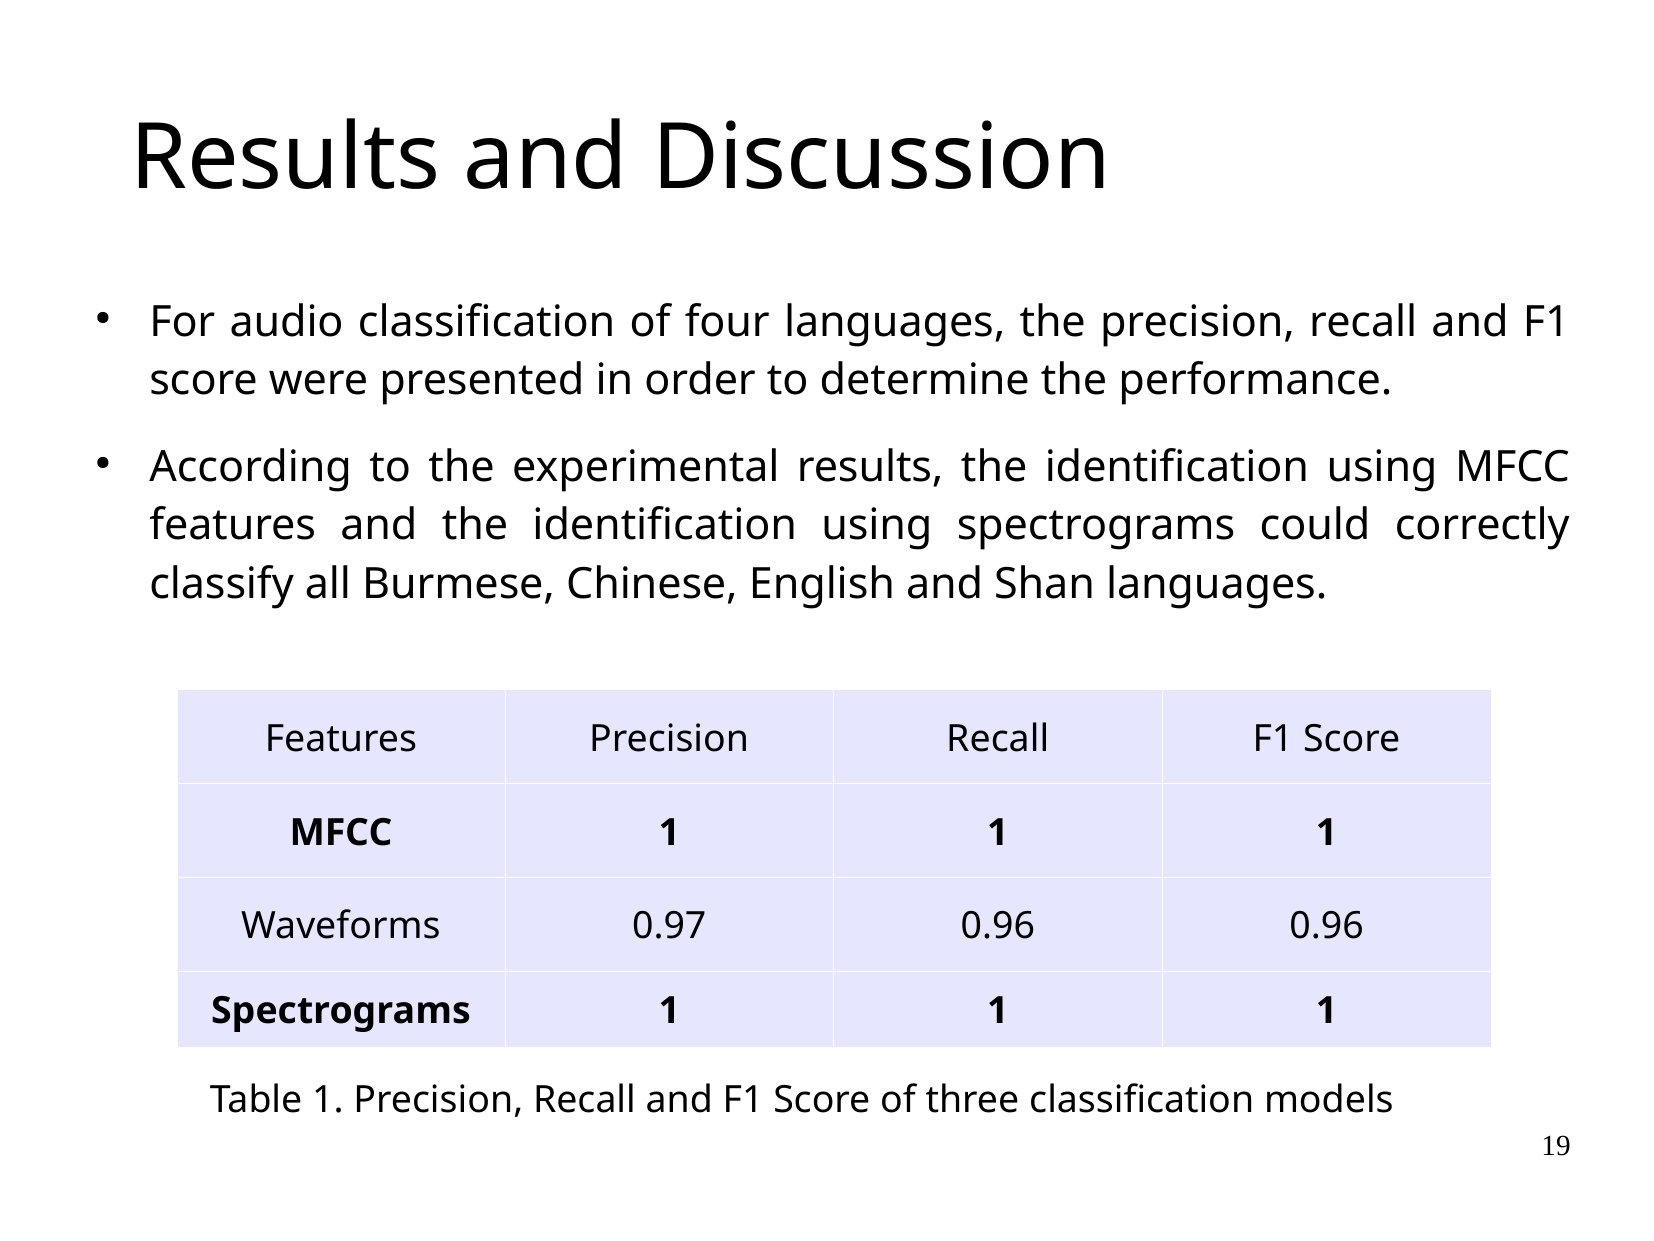

# Results and Discussion
For audio classification of four languages, the precision, recall and F1 score were presented in order to determine the performance.
According to the experimental results, the identification using MFCC features and the identification using spectrograms could correctly classify all Burmese, Chinese, English and Shan languages.
| Features | Precision | Recall | F1 Score |
| --- | --- | --- | --- |
| MFCC | 1 | 1 | 1 |
| Waveforms | 0.97 | 0.96 | 0.96 |
| Spectrograms | 1 | 1 | 1 |
Table 1. Precision, Recall and F1 Score of three classification models
19